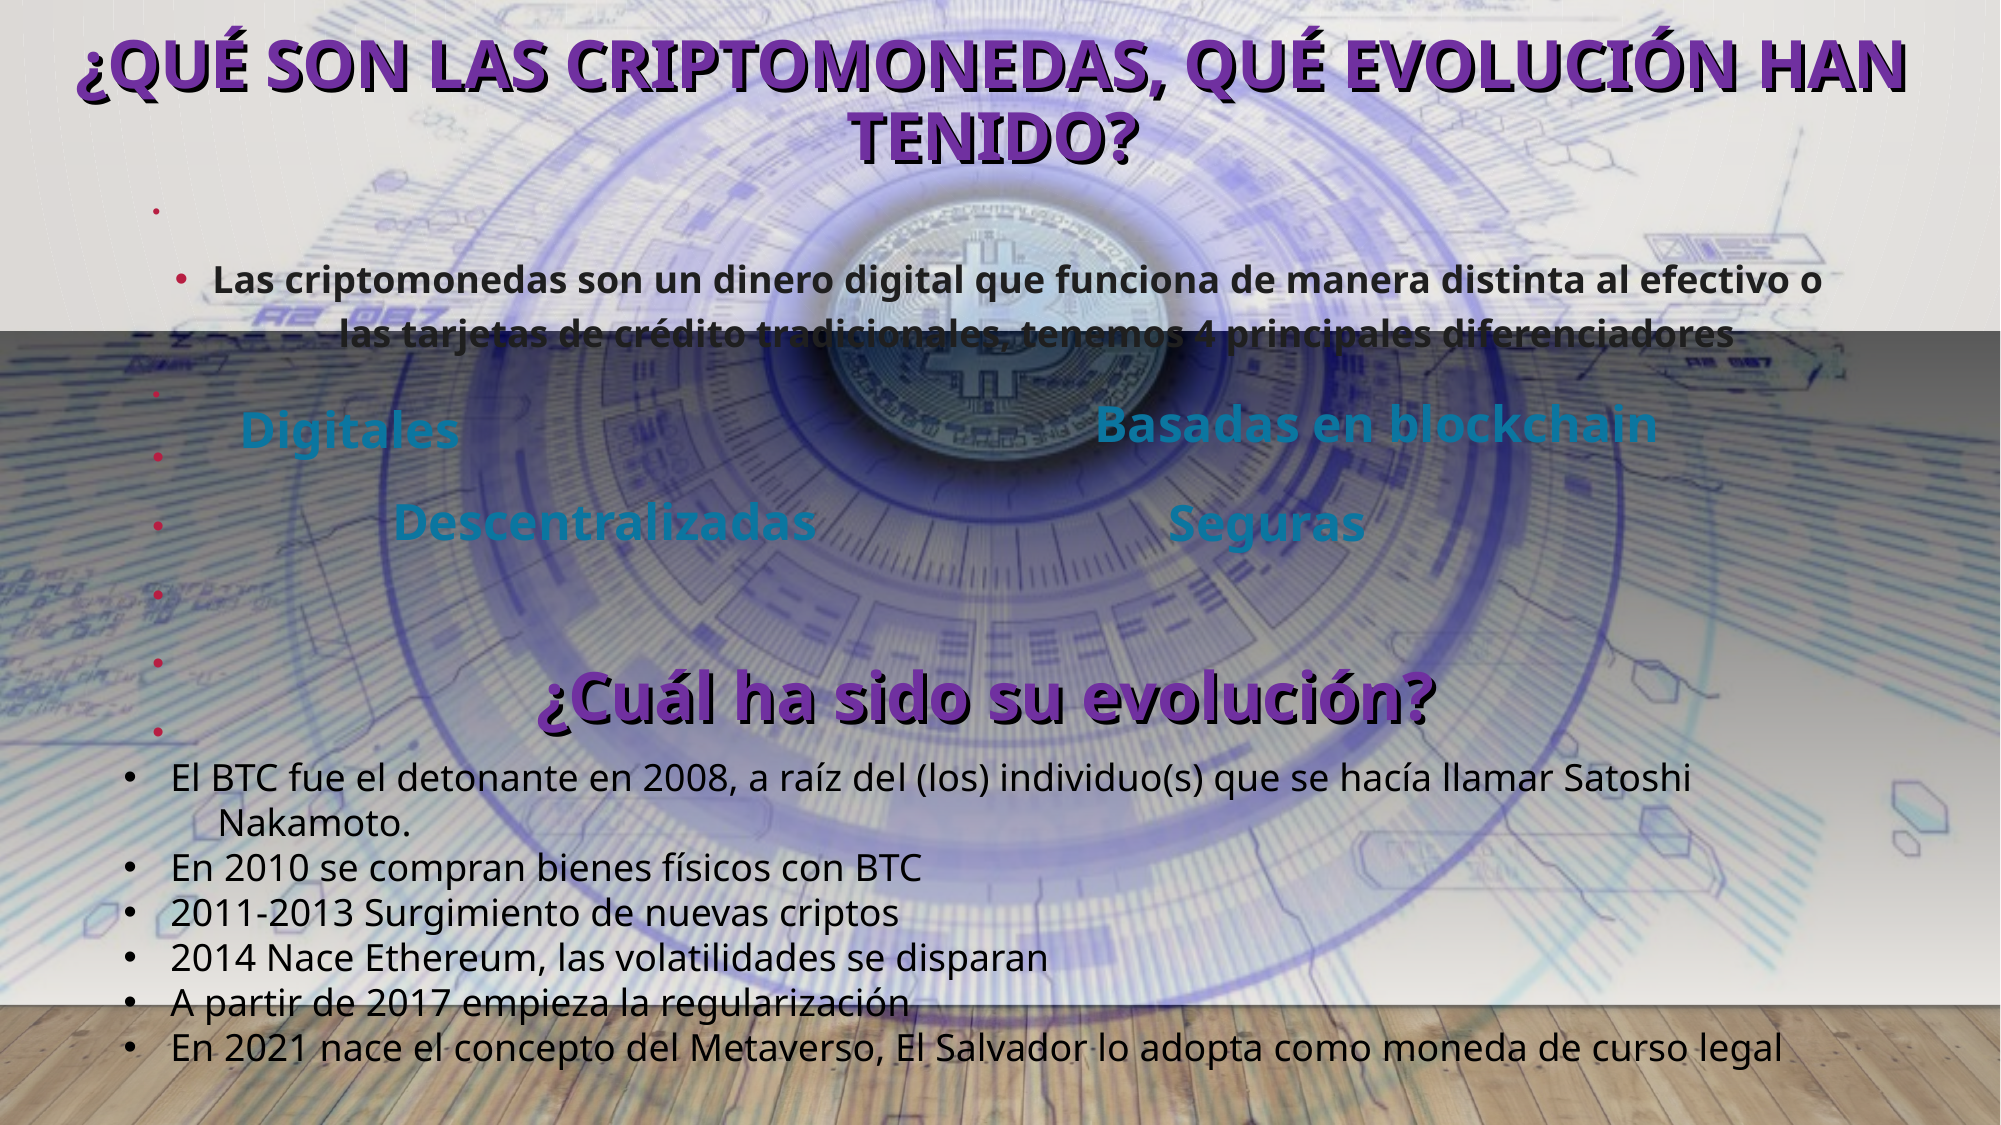

# ¿Qué son las criptomonedas, qué evolución han tenido?
Las criptomonedas son un dinero digital que funciona de manera distinta al efectivo o las tarjetas de crédito tradicionales, tenemos 4 principales diferenciadores
Basadas en blockchain
Digitales
Descentralizadas
Seguras
¿Cuál ha sido su evolución?
El BTC fue el detonante en 2008, a raíz del (los) individuo(s) que se hacía llamar Satoshi Nakamoto.
En 2010 se compran bienes físicos con BTC
2011-2013 Surgimiento de nuevas criptos
2014 Nace Ethereum, las volatilidades se disparan
A partir de 2017 empieza la regularización
En 2021 nace el concepto del Metaverso, El Salvador lo adopta como moneda de curso legal